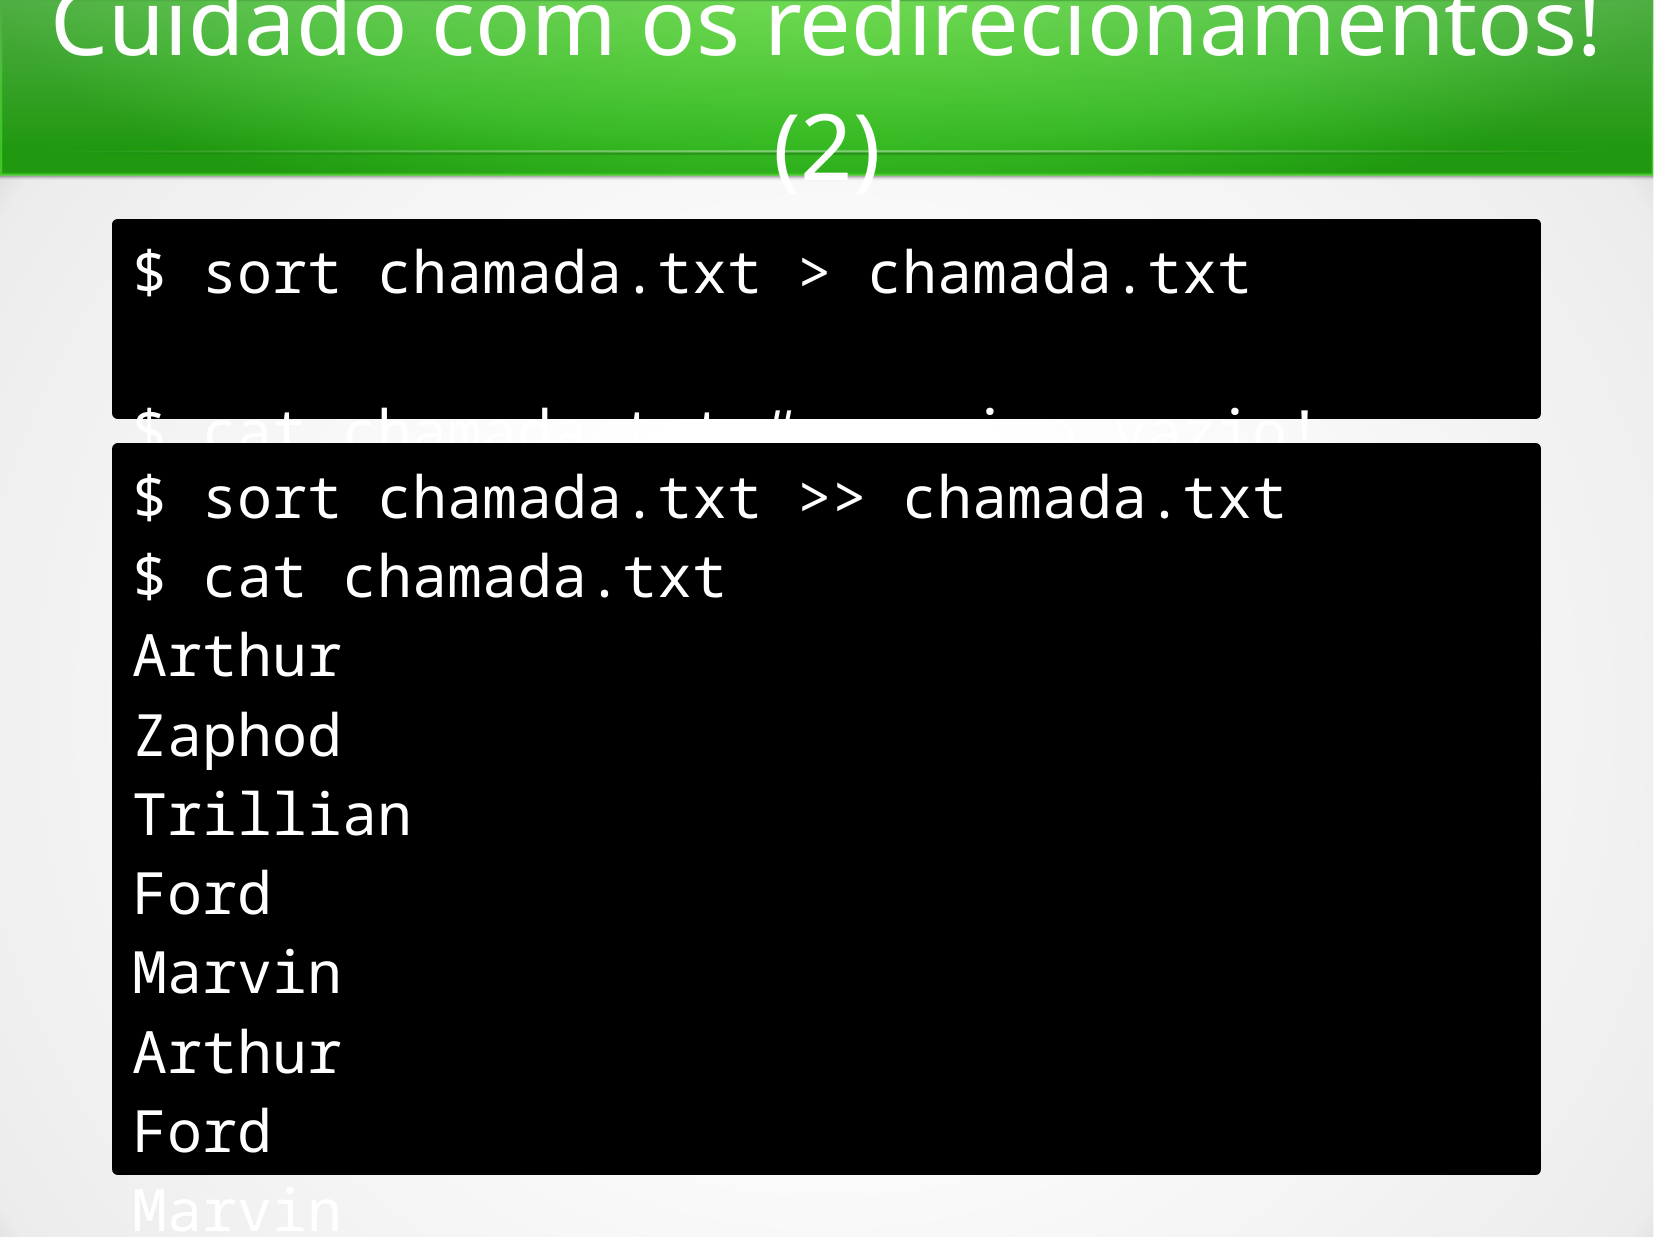

# Cuidado com os redirecionamentos! (2)
$ sort chamada.txt > chamada.txt
$ cat chamada.txt # arquivo vazio!
$ sort chamada.txt >> chamada.txt
$ cat chamada.txt
Arthur
Zaphod
Trillian
Ford
Marvin
Arthur
Ford
Marvin
Trillian
Zaphod